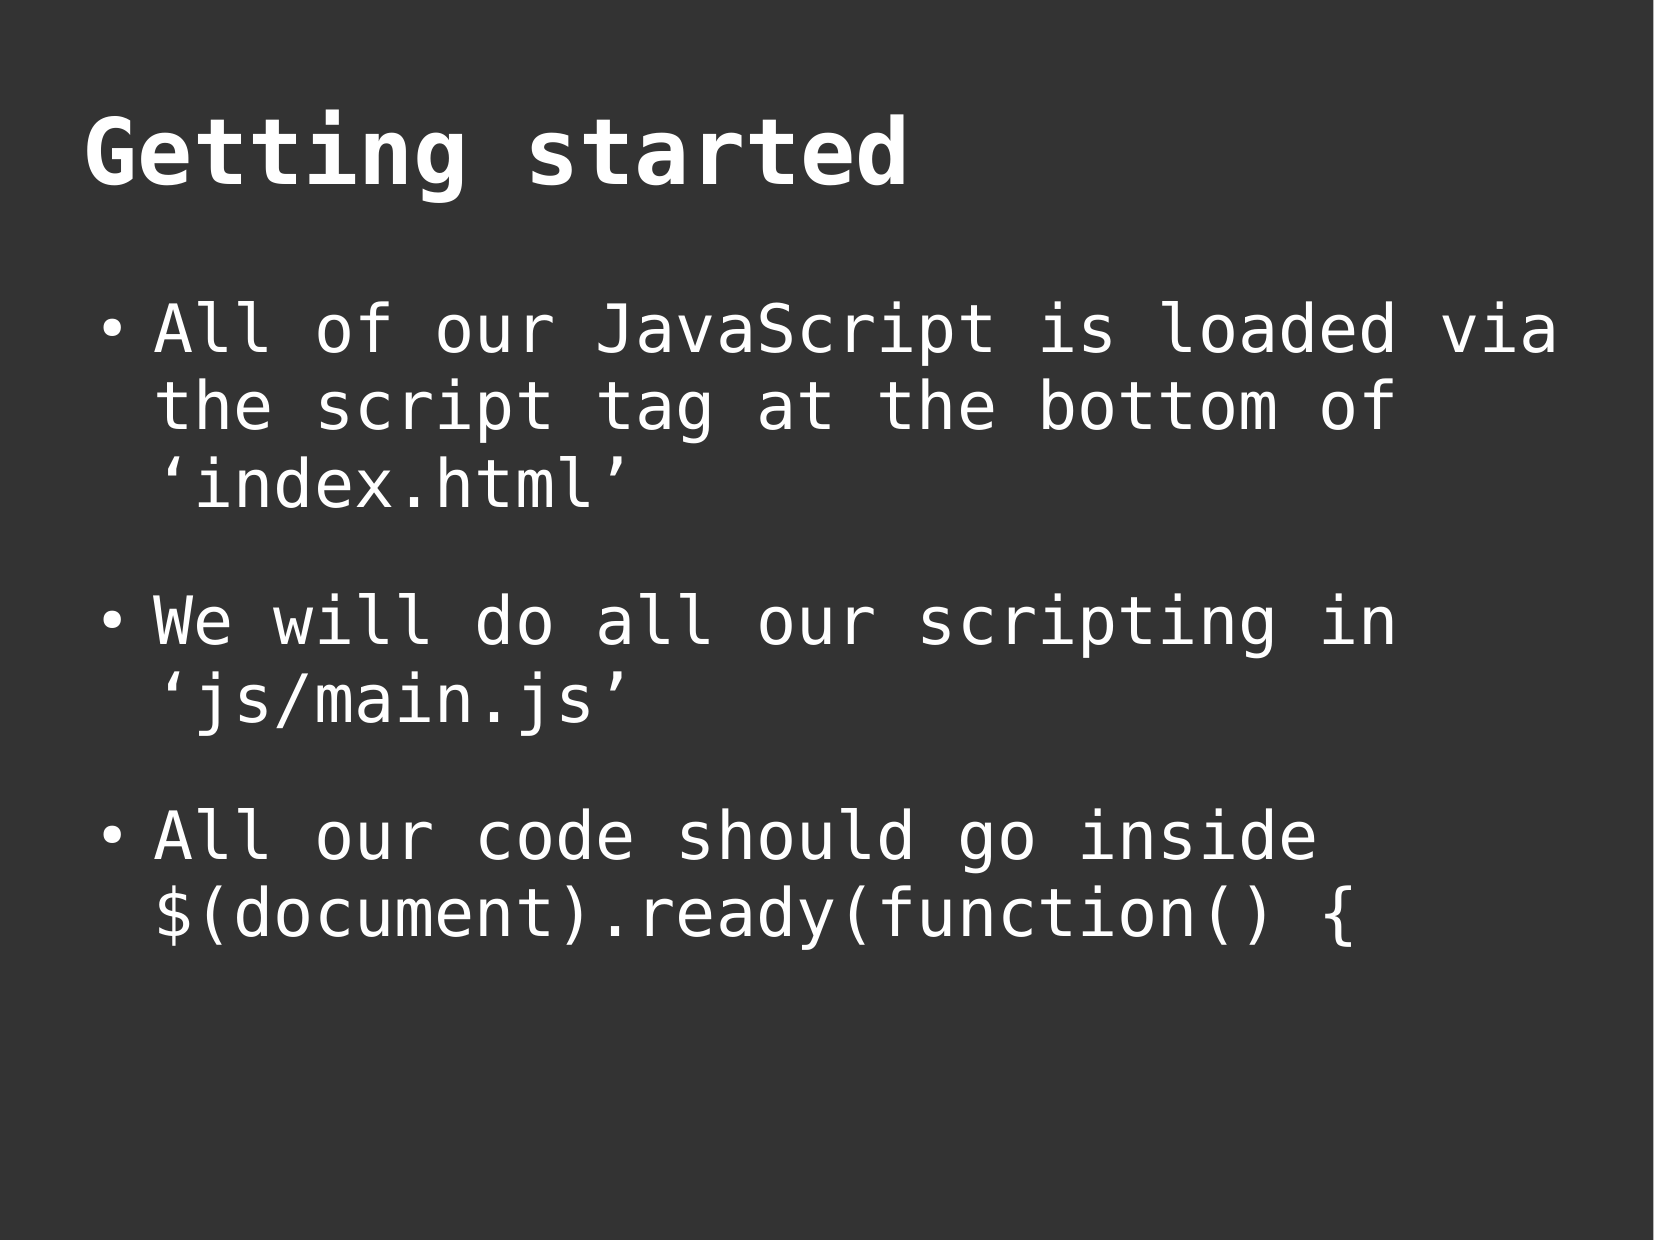

# Getting started
All of our JavaScript is loaded via the script tag at the bottom of ‘index.html’
We will do all our scripting in ‘js/main.js’
All our code should go inside
$(document).ready(function() {